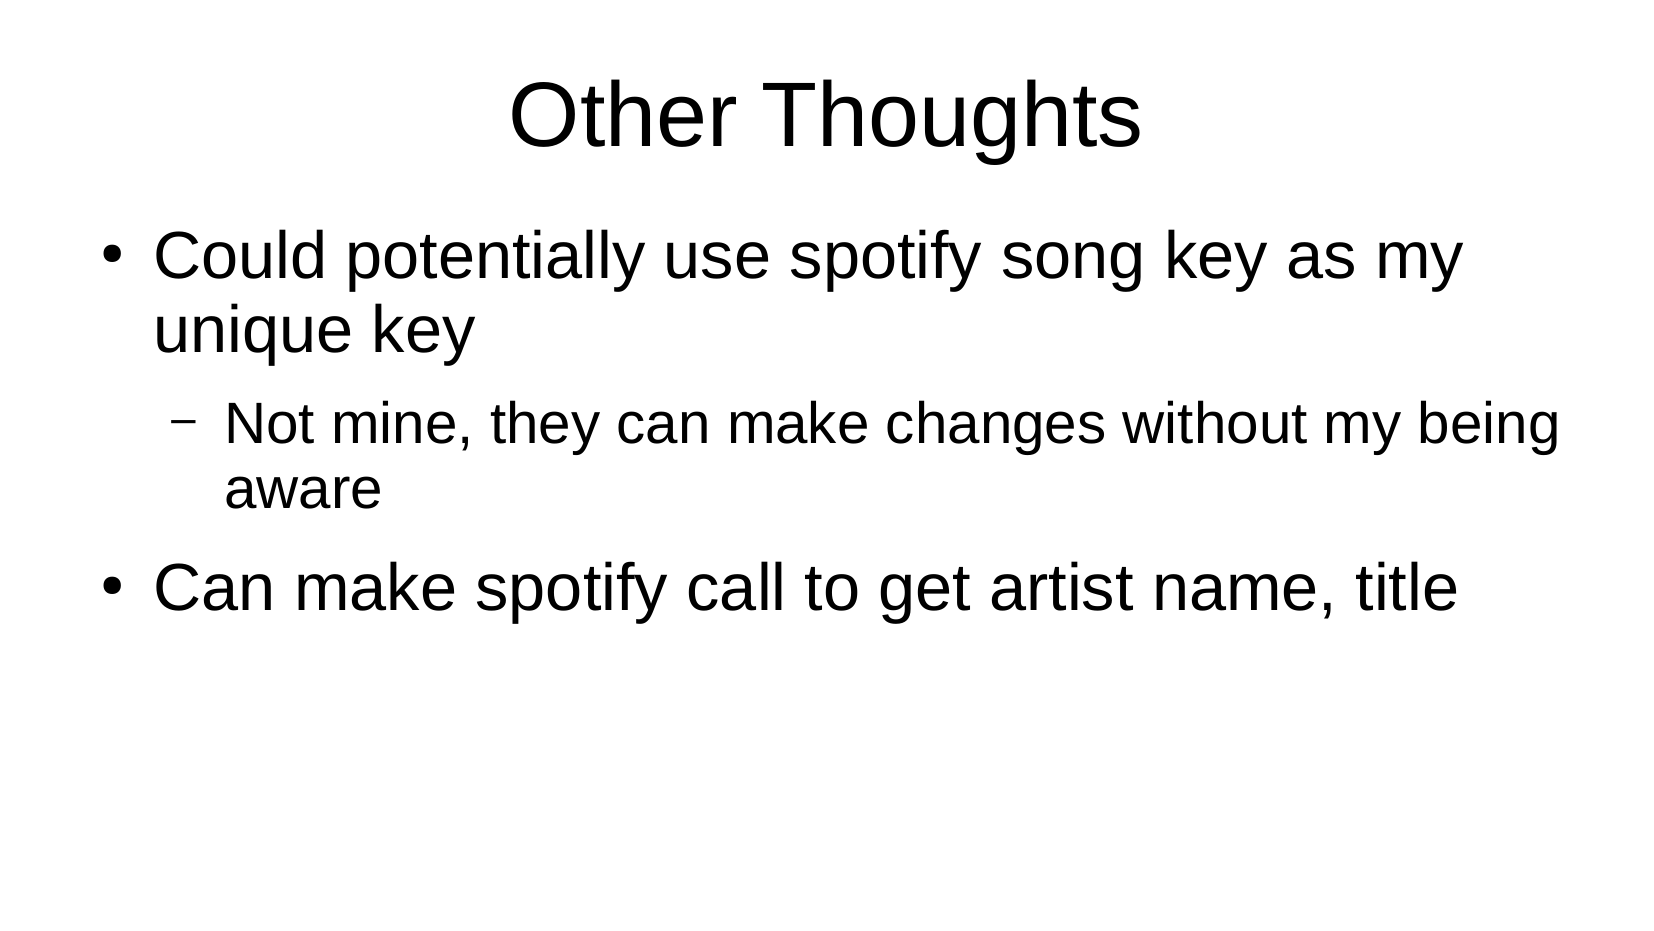

# Other Thoughts
Could potentially use spotify song key as my unique key
Not mine, they can make changes without my being aware
Can make spotify call to get artist name, title